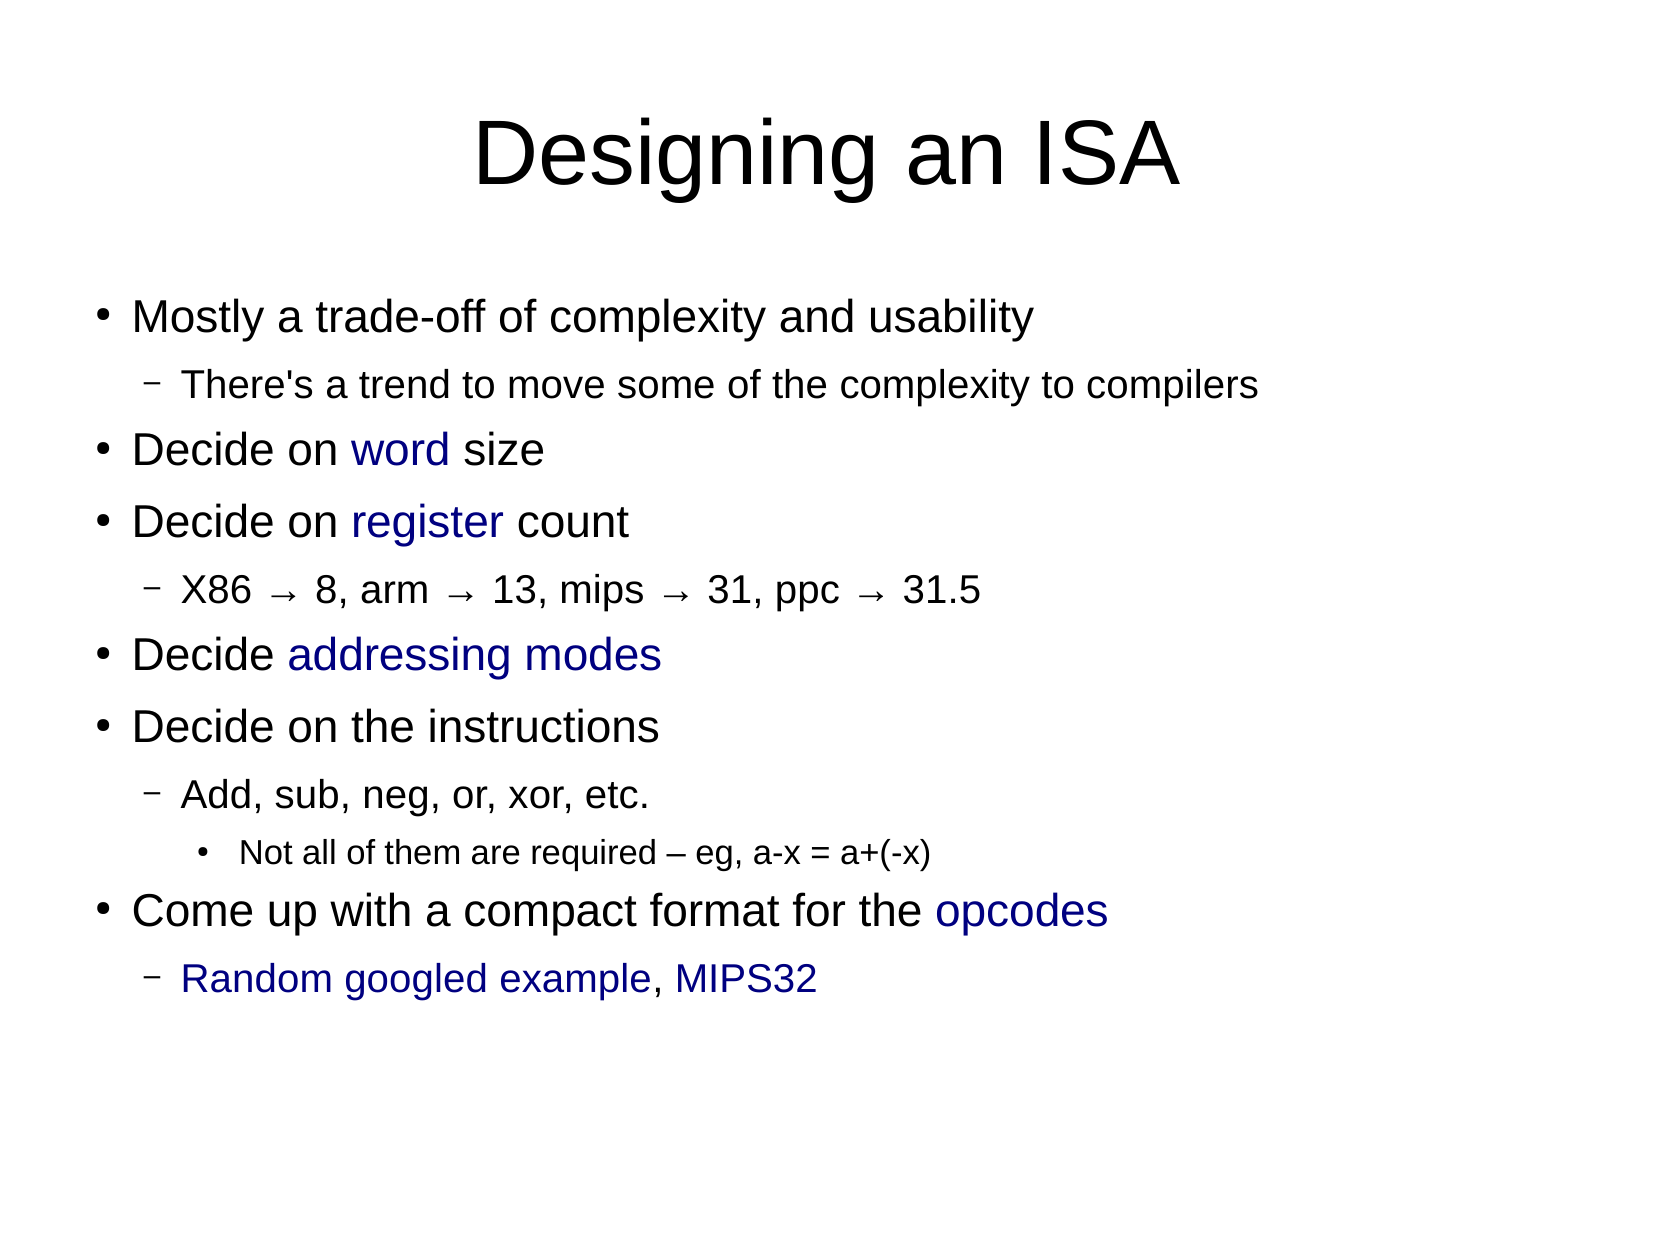

# Designing an ISA
Mostly a trade-off of complexity and usability
There's a trend to move some of the complexity to compilers
Decide on word size
Decide on register count
X86 → 8, arm → 13, mips → 31, ppc → 31.5
Decide addressing modes
Decide on the instructions
Add, sub, neg, or, xor, etc.
 Not all of them are required – eg, a-x = a+(-x)
Come up with a compact format for the opcodes
Random googled example, MIPS32